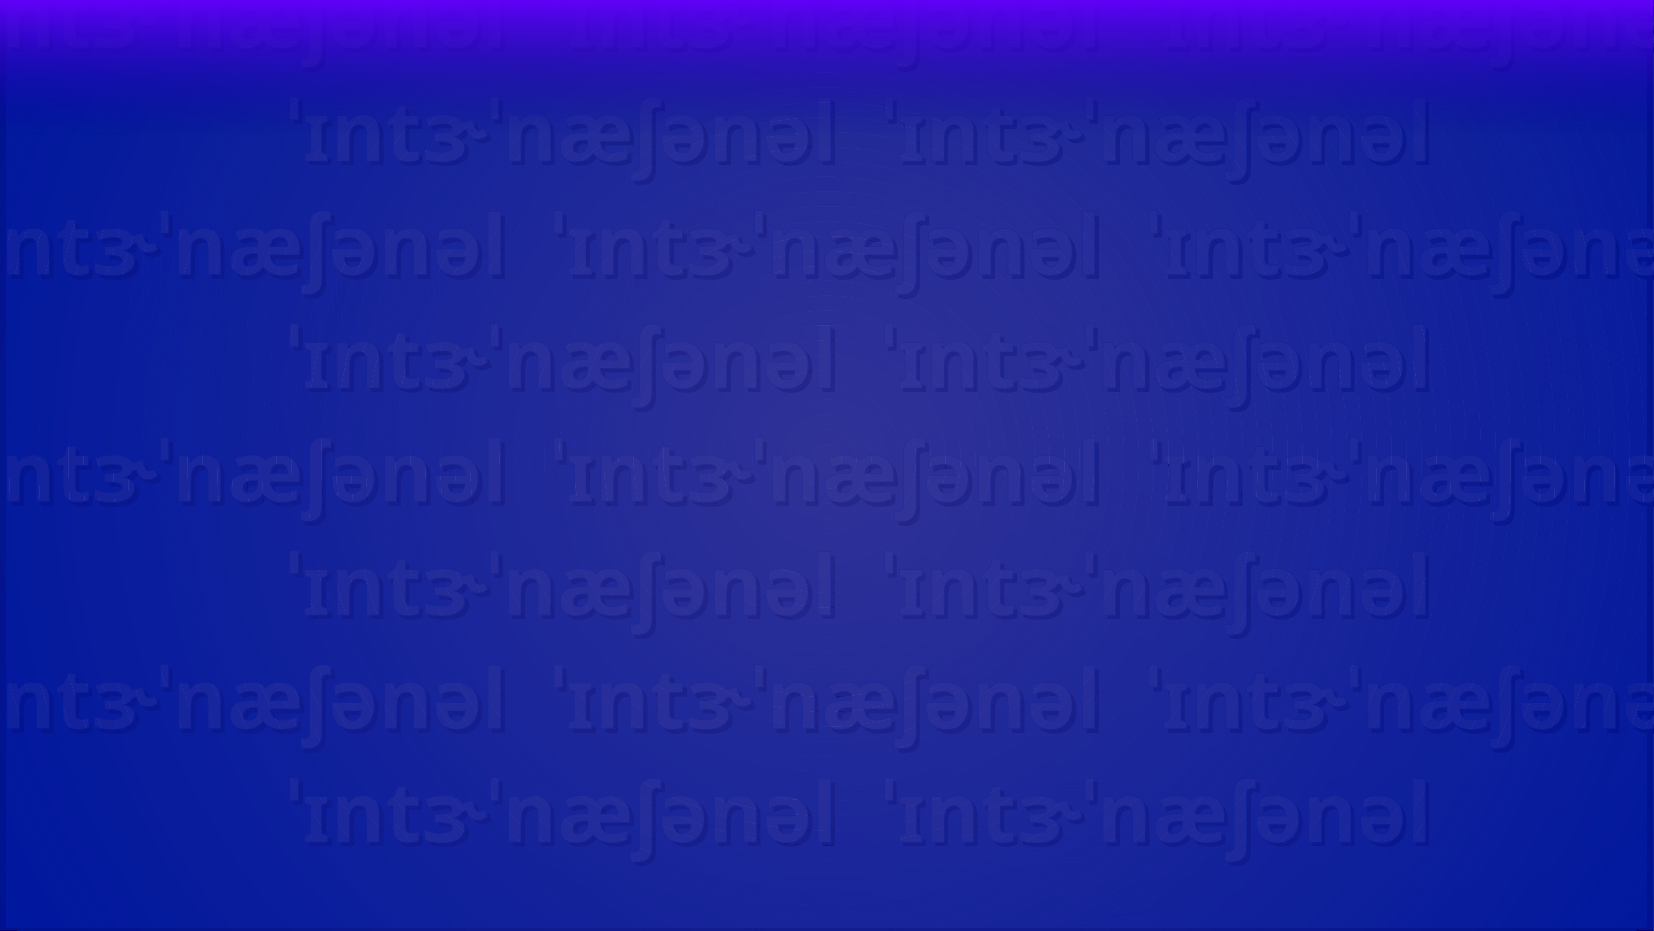

#
ˈɪntɝˈnæʃənəl ˈɪntɝˈnæʃənəl ˈɪntɝˈnæʃənəl
 ˈɪntɝˈnæʃənəl ˈɪntɝˈnæʃənəl
ˈɪntɝˈnæʃənəl ˈɪntɝˈnæʃənəl ˈɪntɝˈnæʃənəl
 ˈɪntɝˈnæʃənəl ˈɪntɝˈnæʃənəl
ˈɪntɝˈnæʃənəl ˈɪntɝˈnæʃənəl ˈɪntɝˈnæʃənəl
 ˈɪntɝˈnæʃənəl ˈɪntɝˈnæʃənəl
ˈɪntɝˈnæʃənəl ˈɪntɝˈnæʃənəl ˈɪntɝˈnæʃənəl
 ˈɪntɝˈnæʃənəl ˈɪntɝˈnæʃənəl